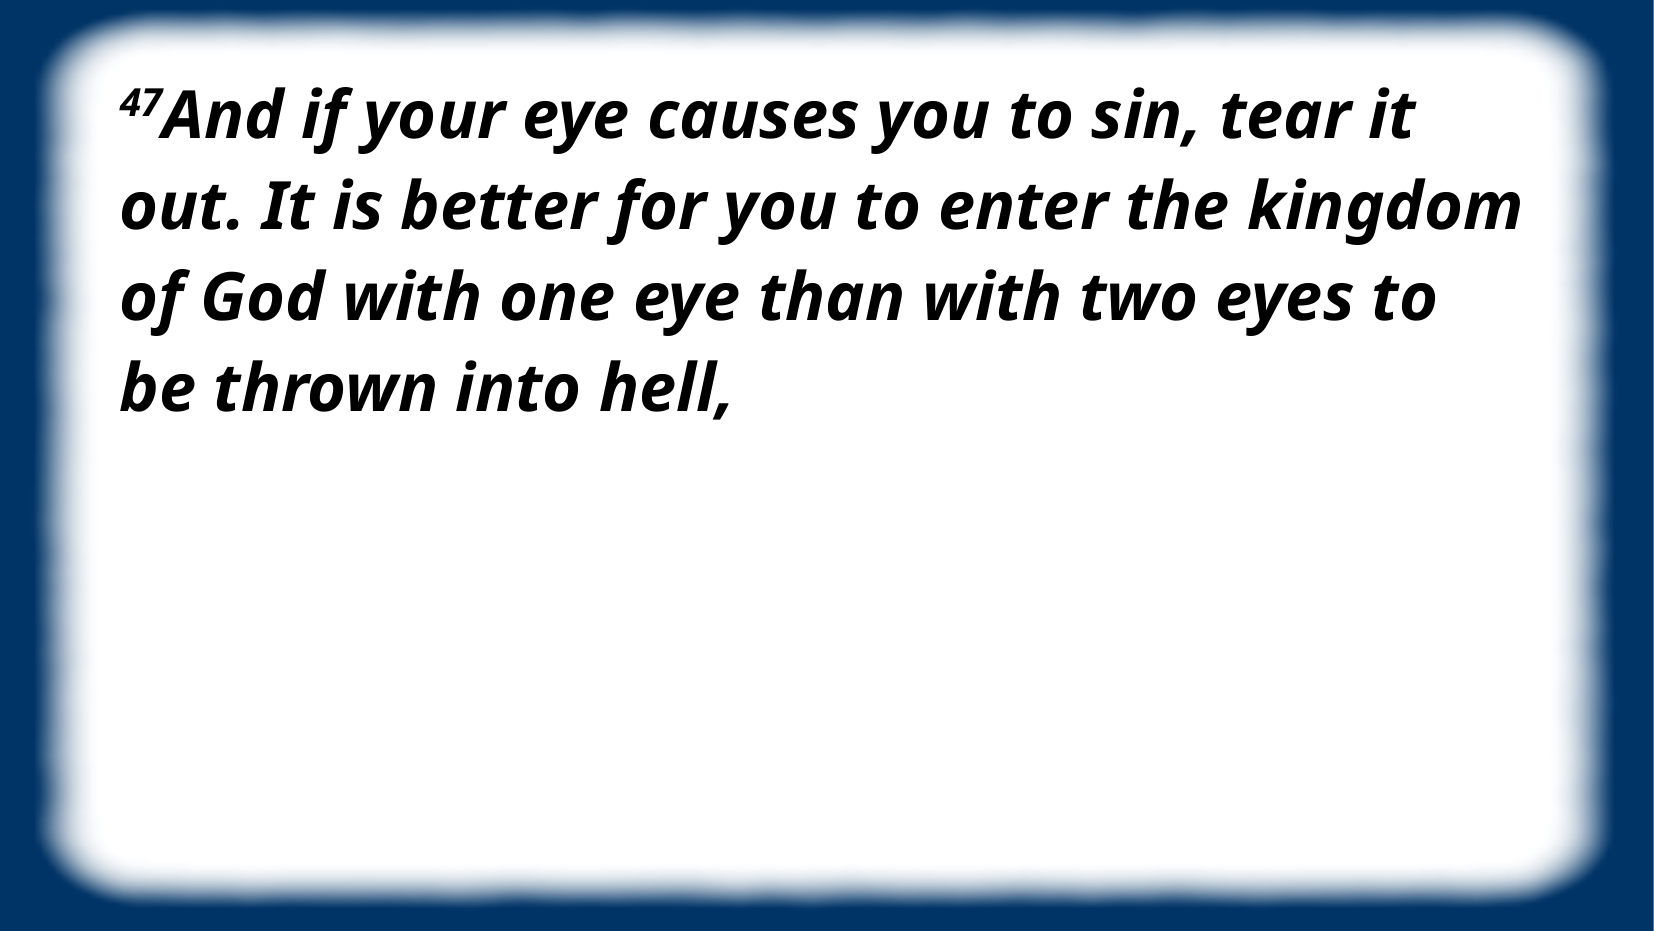

47And if your eye causes you to sin, tear it out. It is better for you to enter the kingdom of God with one eye than with two eyes to be thrown into hell,